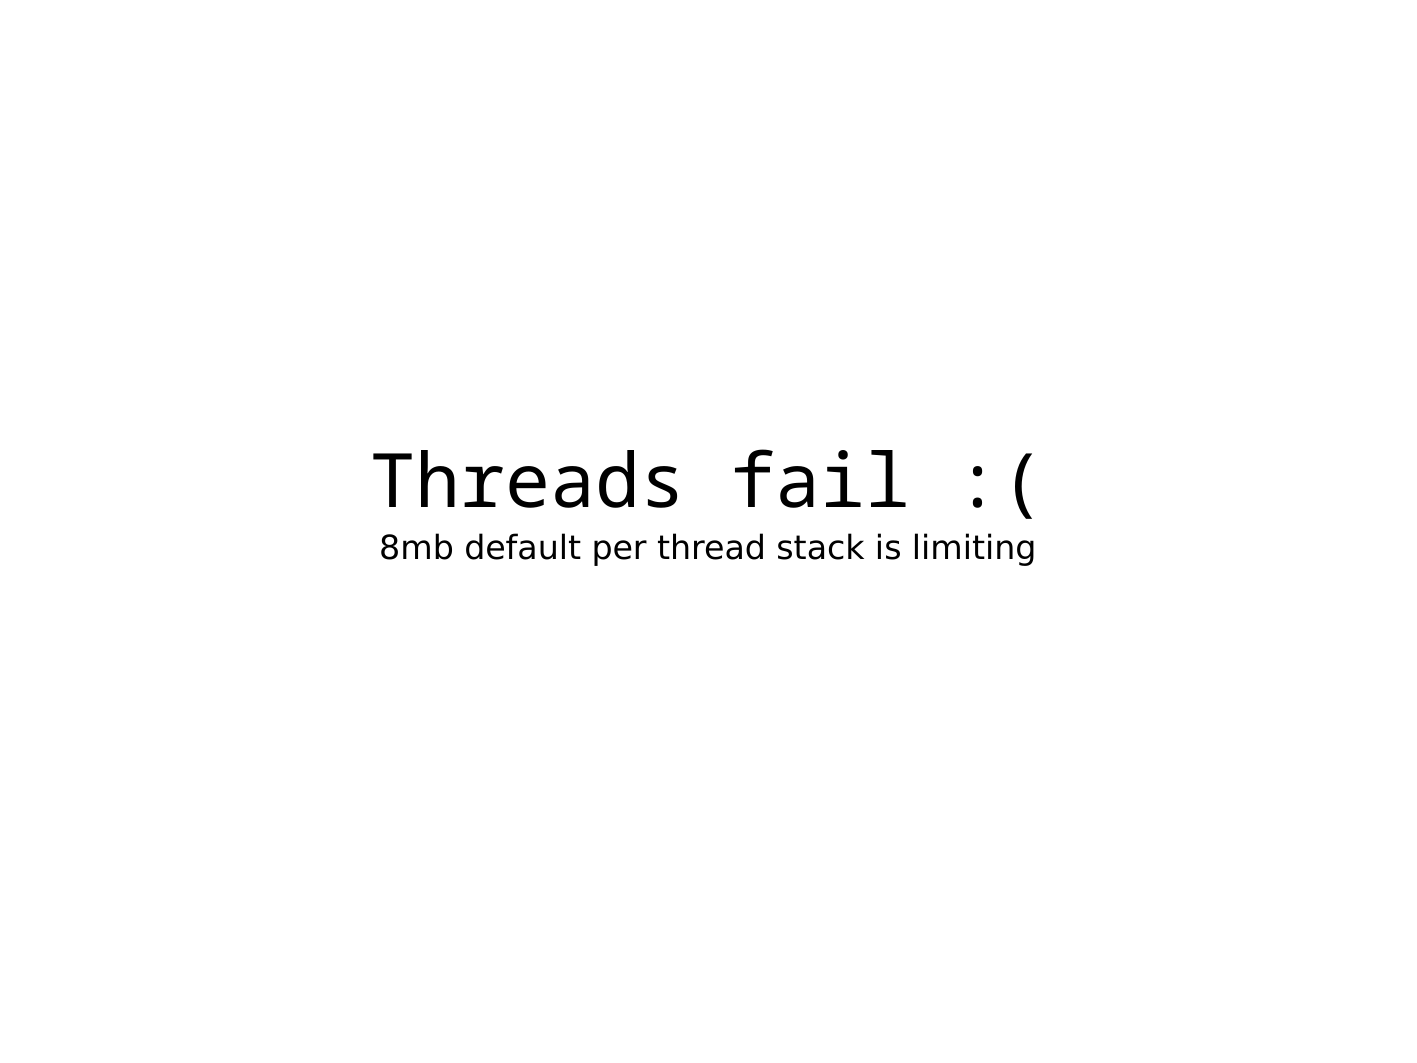

Threads fail :(
8mb default per thread stack is limiting